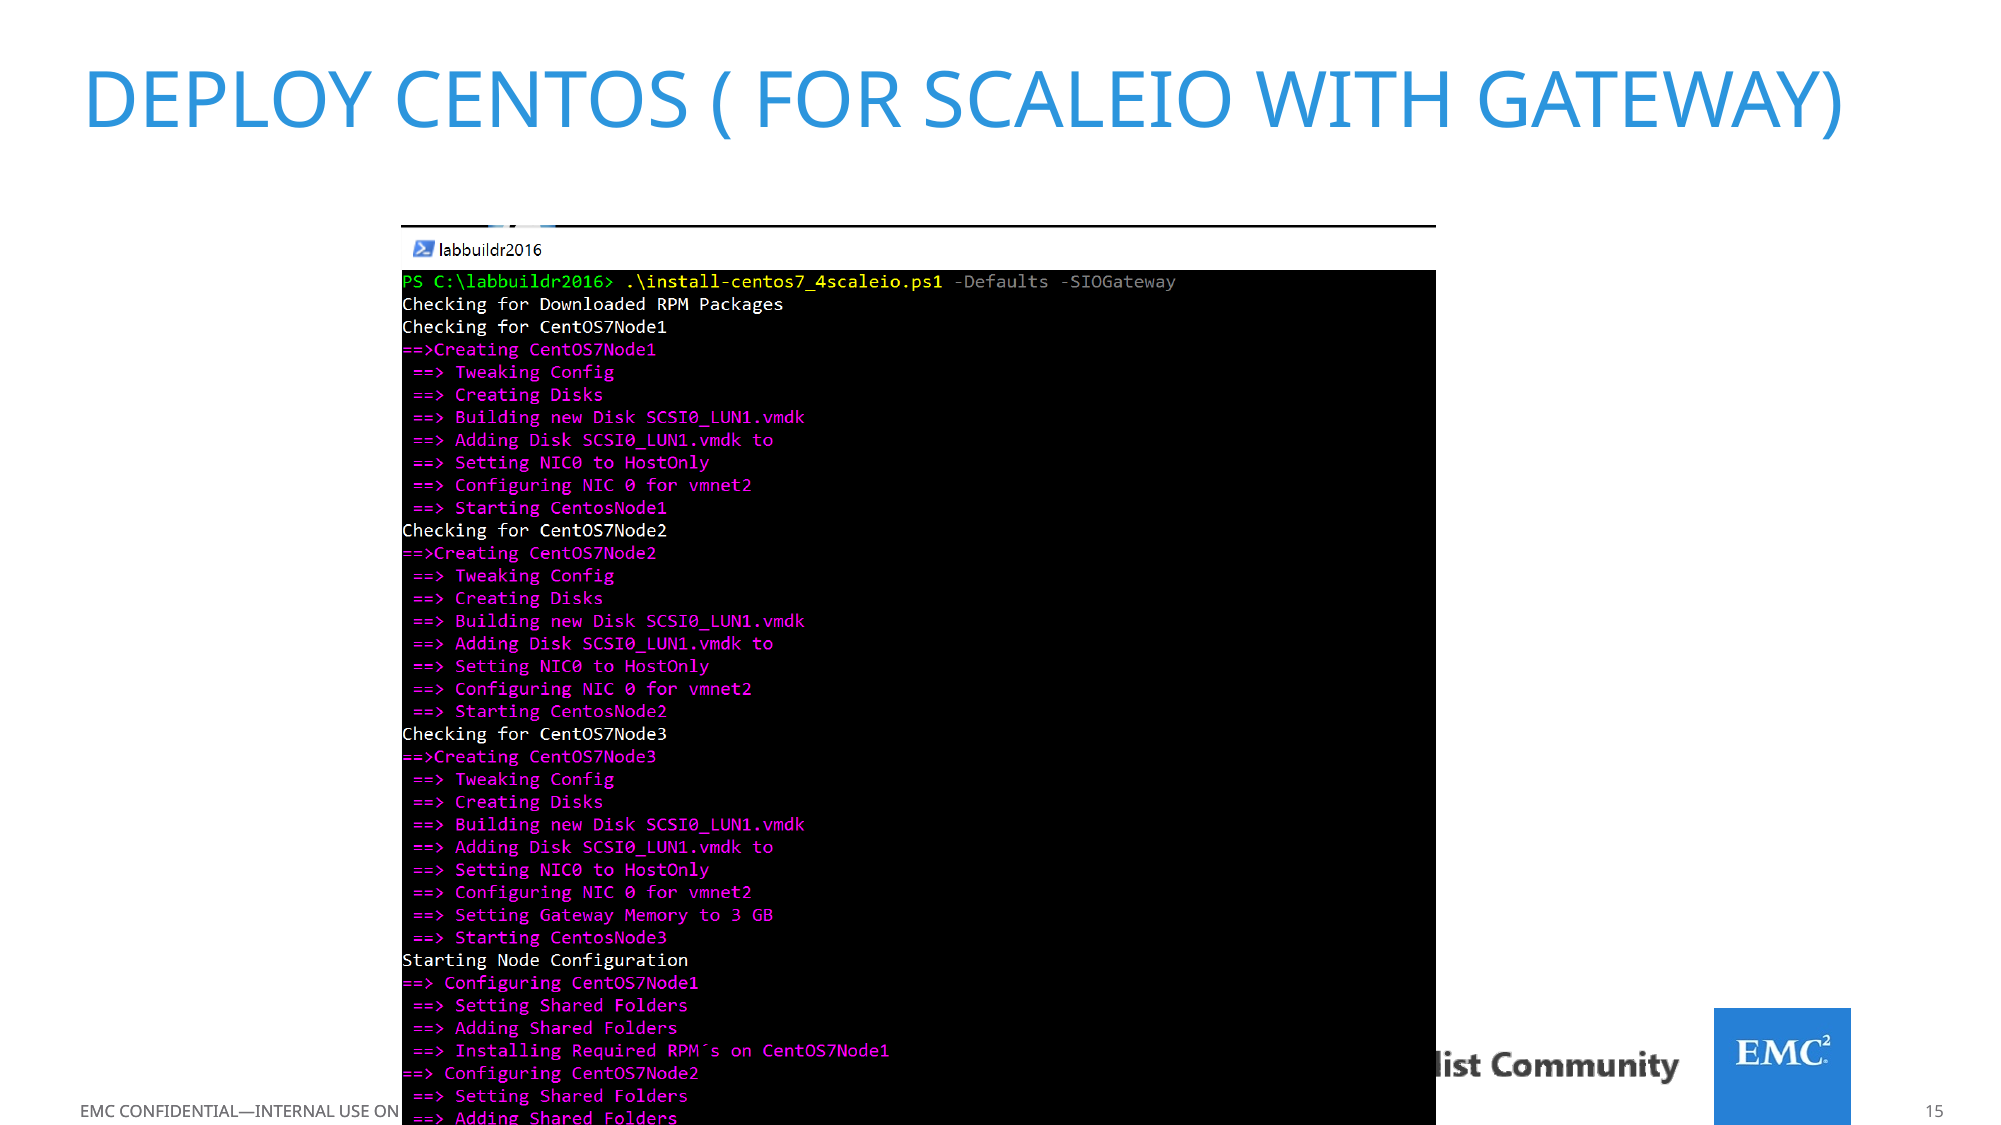

# Deploy centos ( for scaleio with gateway)